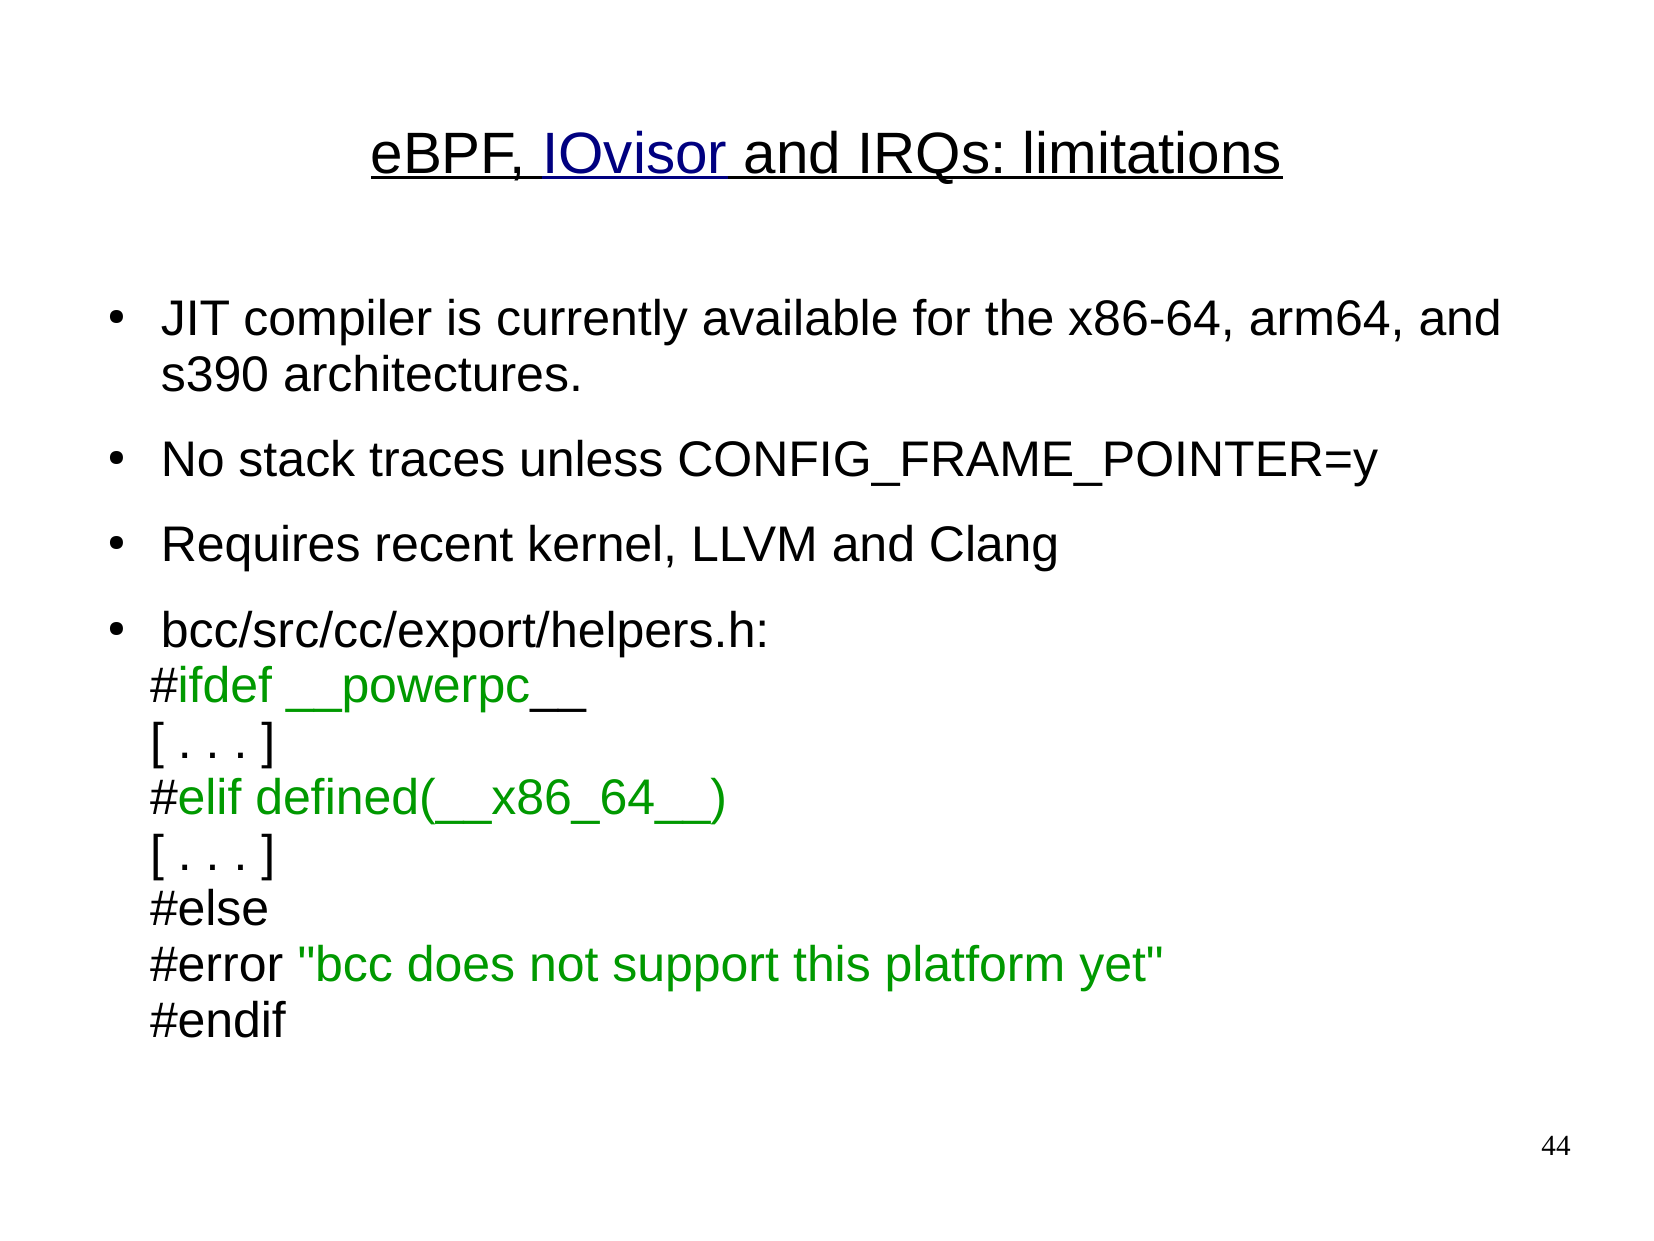

# eBPF, IOvisor and IRQs: limitations
JIT compiler is currently available for the x86-64, arm64, and s390 architectures.
No stack traces unless CONFIG_FRAME_POINTER=y
Requires recent kernel, LLVM and Clang
bcc/src/cc/export/helpers.h:
#ifdef __powerpc__
[ . . . ]
#elif defined(__x86_64__)
[ . . . ]
#else
#error "bcc does not support this platform yet"
#endif
44